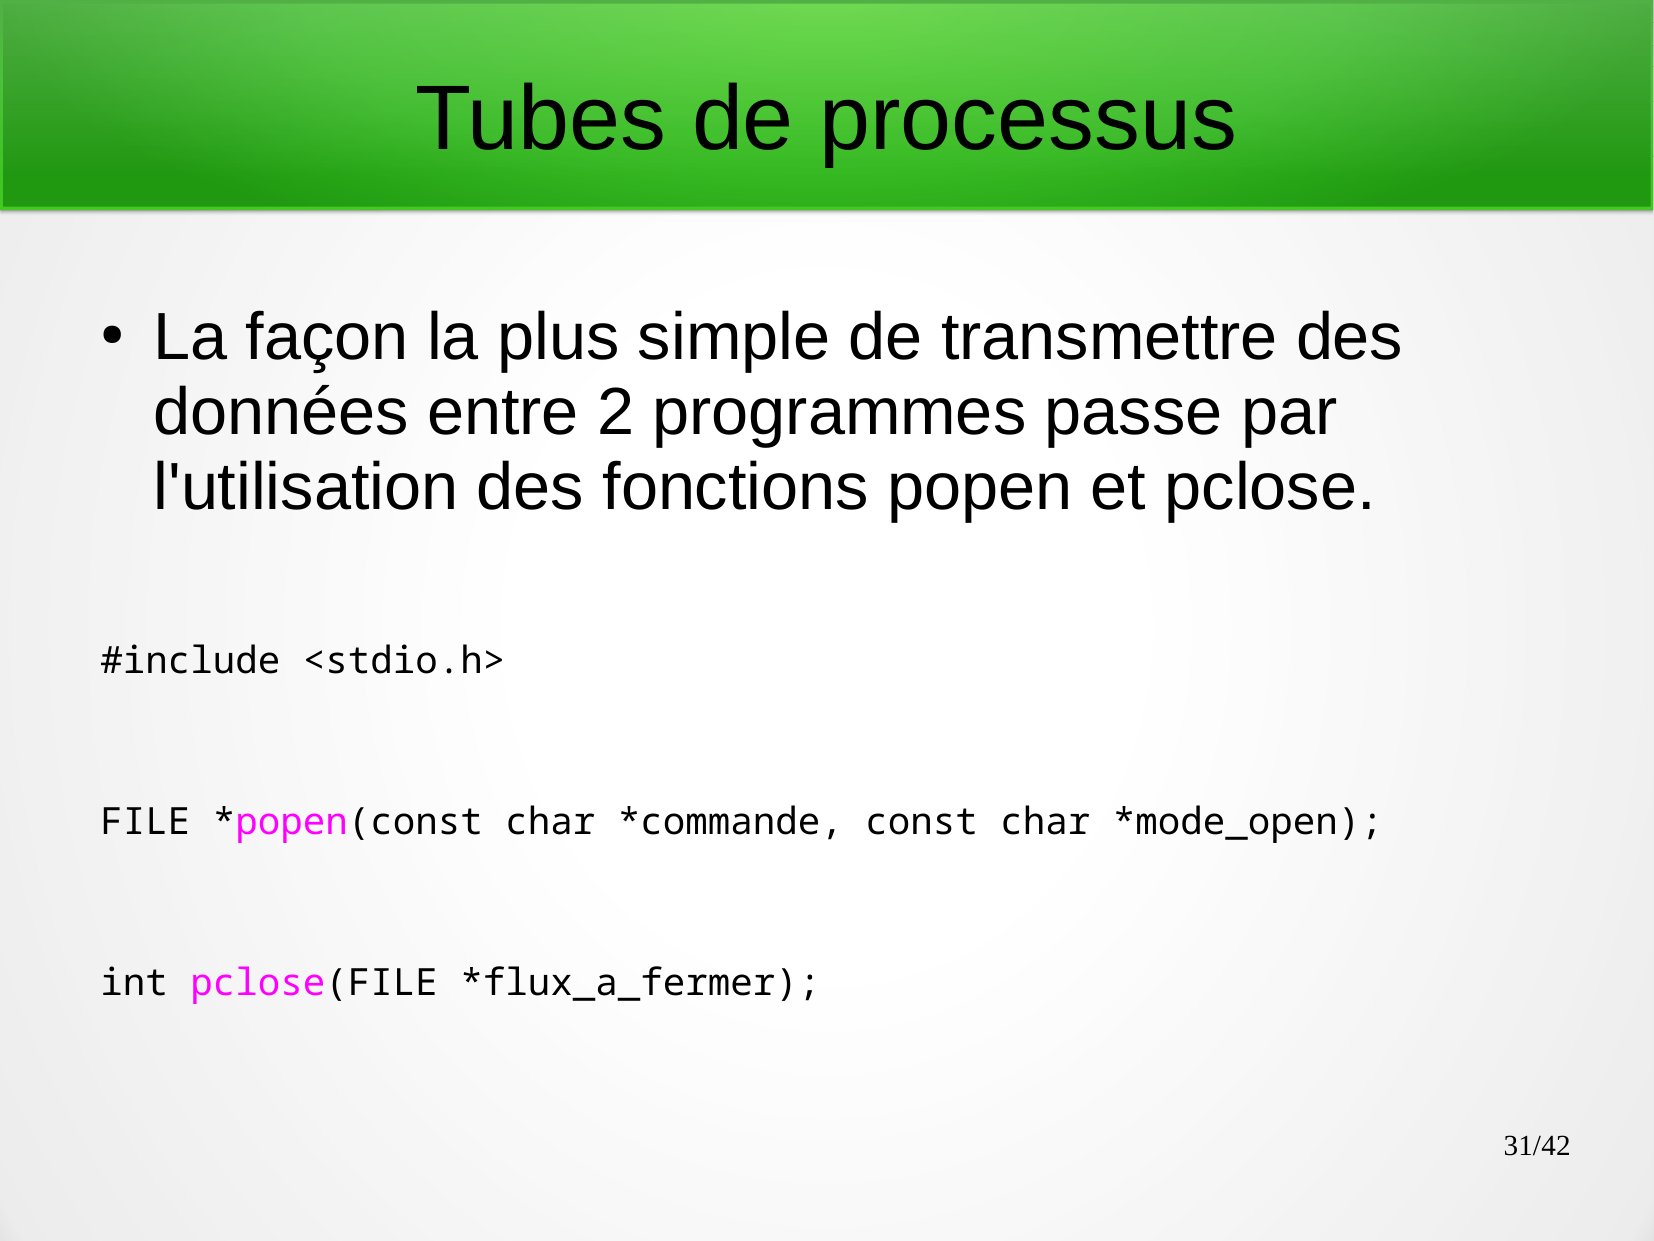

# Tubes de processus
La façon la plus simple de transmettre des données entre 2 programmes passe par l'utilisation des fonctions popen et pclose.
#include <stdio.h>
FILE *popen(const char *commande, const char *mode_open);
int pclose(FILE *flux_a_fermer);
31